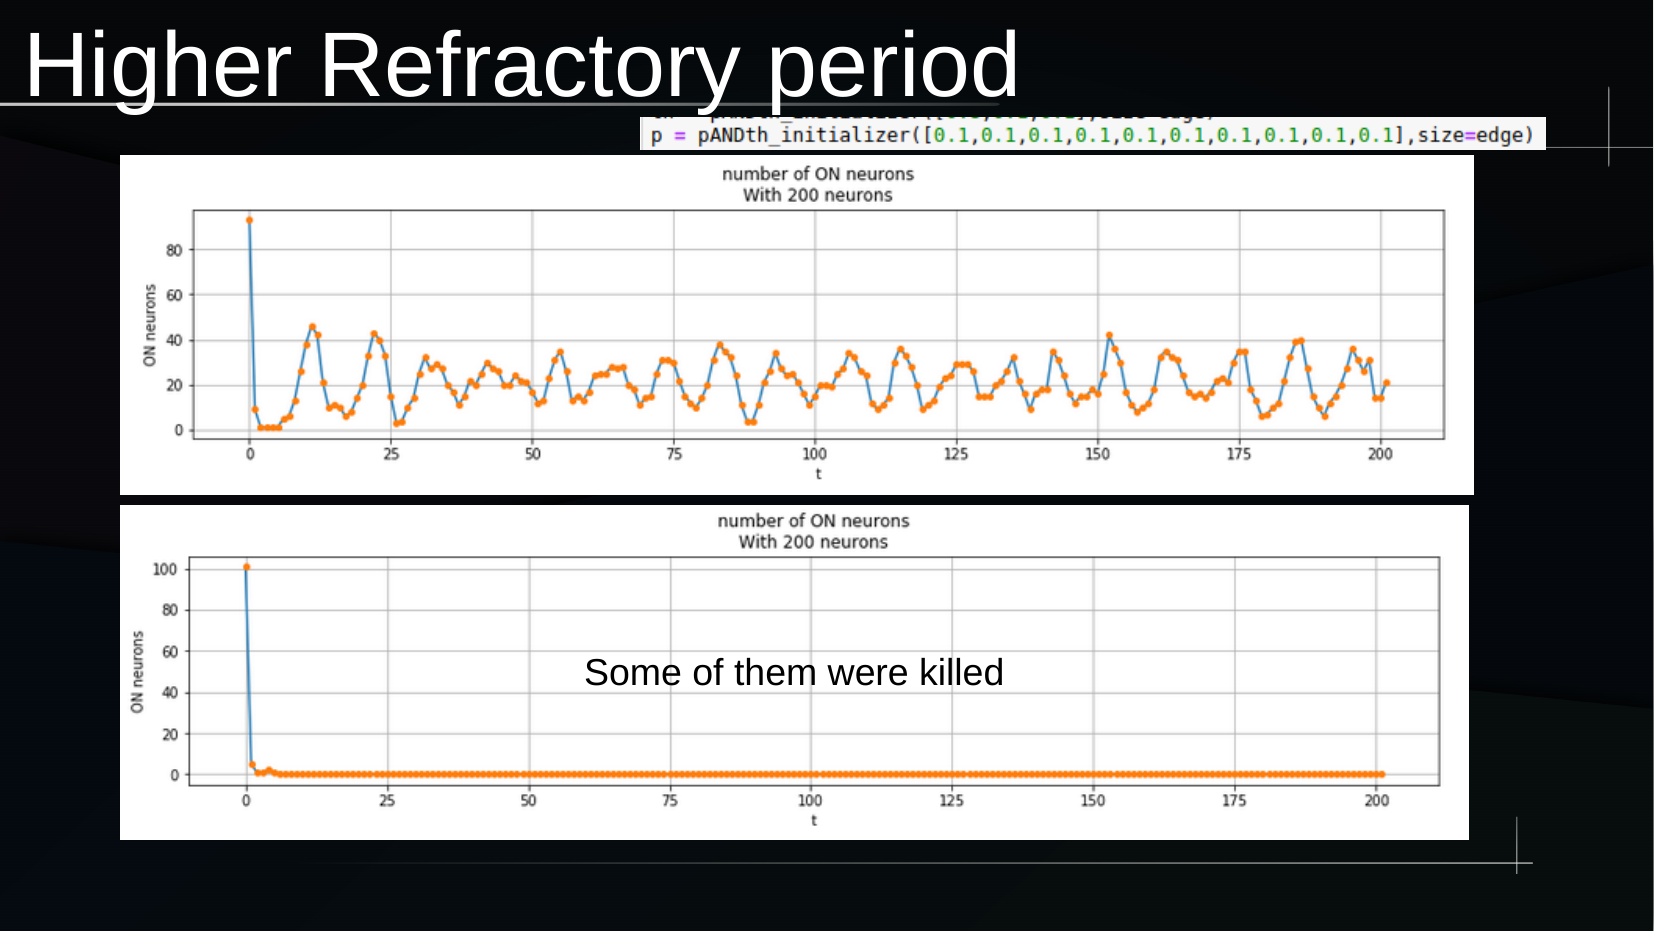

# Higher Refractory period
Some of them were killed